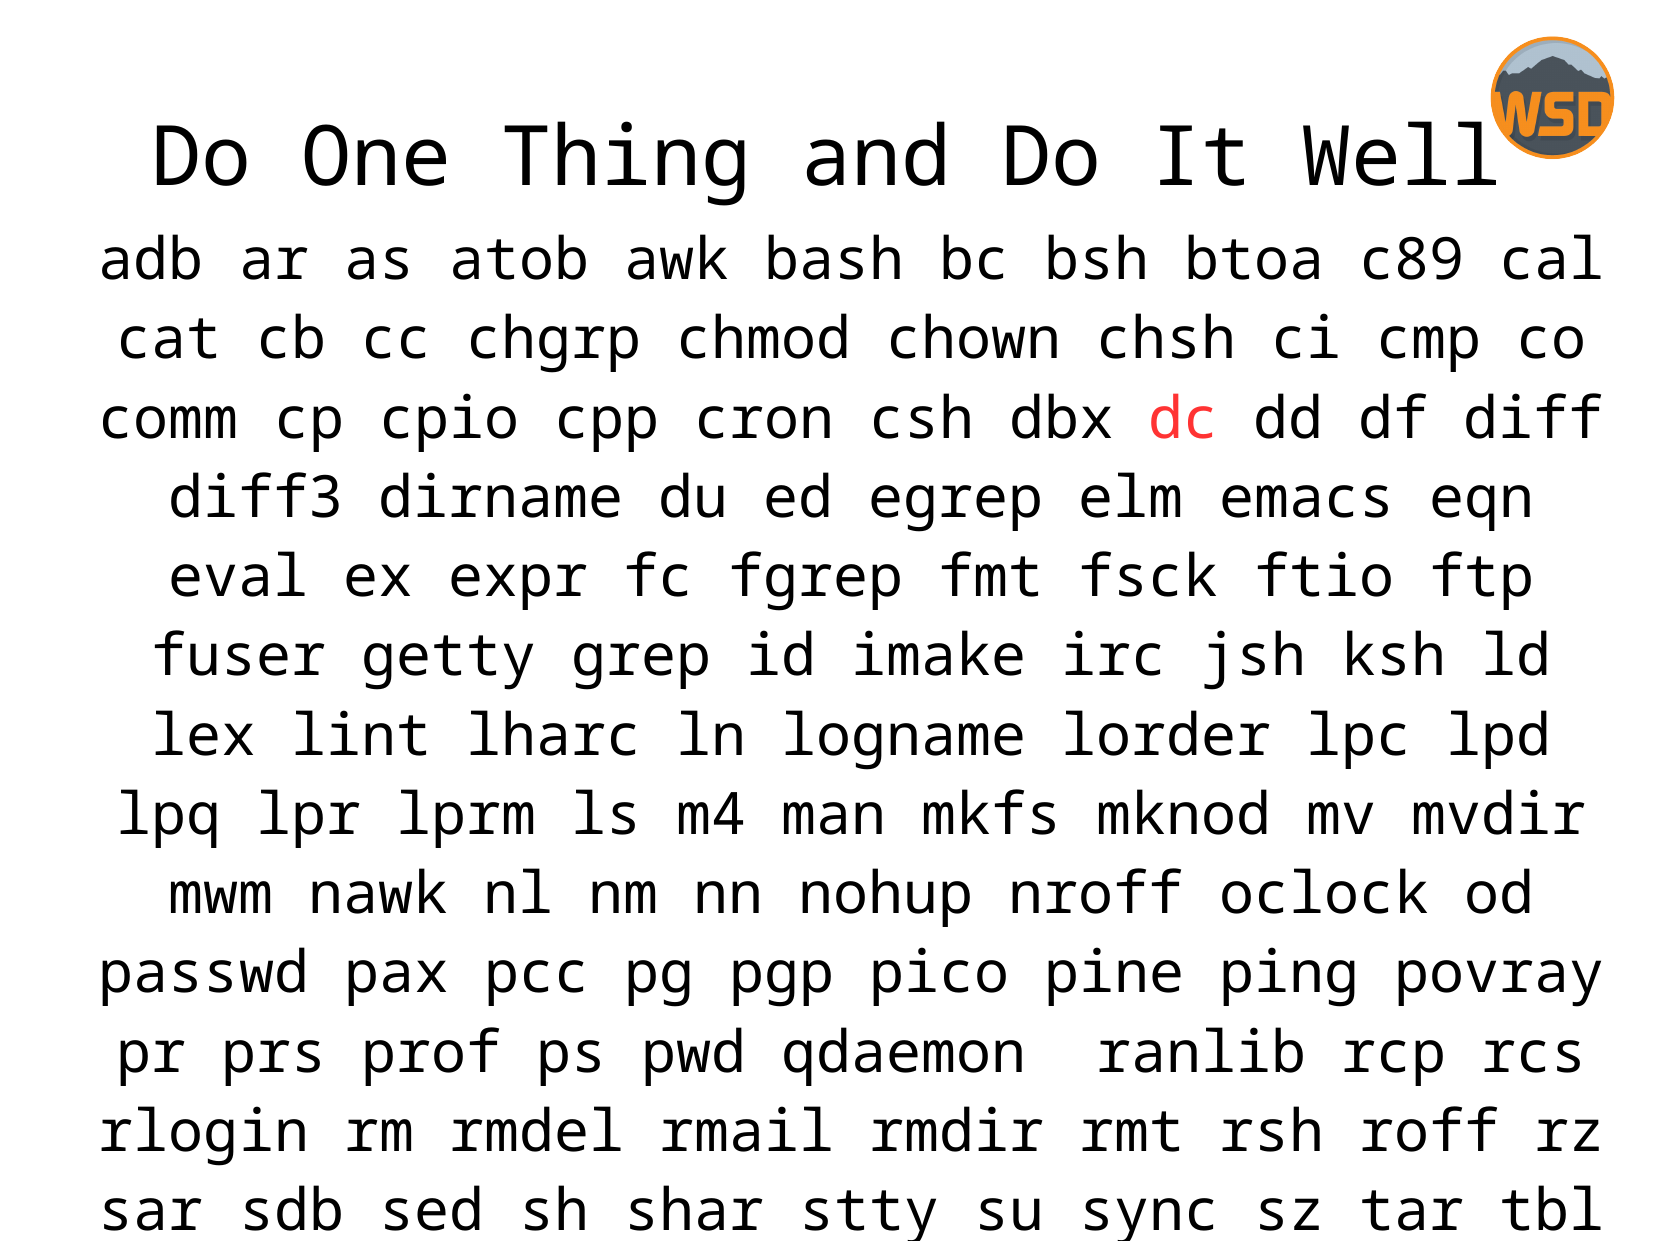

# Do One Thing and Do It Well
adb ar as atob awk bash bc bsh btoa c89 cal cat cb cc chgrp chmod chown chsh ci cmp co comm cp cpio cpp cron csh dbx dc dd df diff diff3 dirname du ed egrep elm emacs eqn eval ex expr fc fgrep fmt fsck ftio ftp fuser getty grep id imake irc jsh ksh ld lex lint lharc ln logname lorder lpc lpd lpq lpr lprm ls m4 man mkfs mknod mv mvdir mwm nawk nl nm nn nohup nroff oclock od passwd pax pcc pg pgp pico pine ping povray pr prs prof ps pwd qdaemon ranlib rcp rcs rlogin rm rmdel rmail rmdir rmt rsh roff rz sar sdb sed sh shar stty su sync sz tar tbl tclsh tcsh tee telnet tex tr troff tsh tsort ttt ulimit uname uniq uucp vi vim wall wc who wish wm xargs xdm xdpr xfd xmkmf xrdb xwd xwud yacc zip